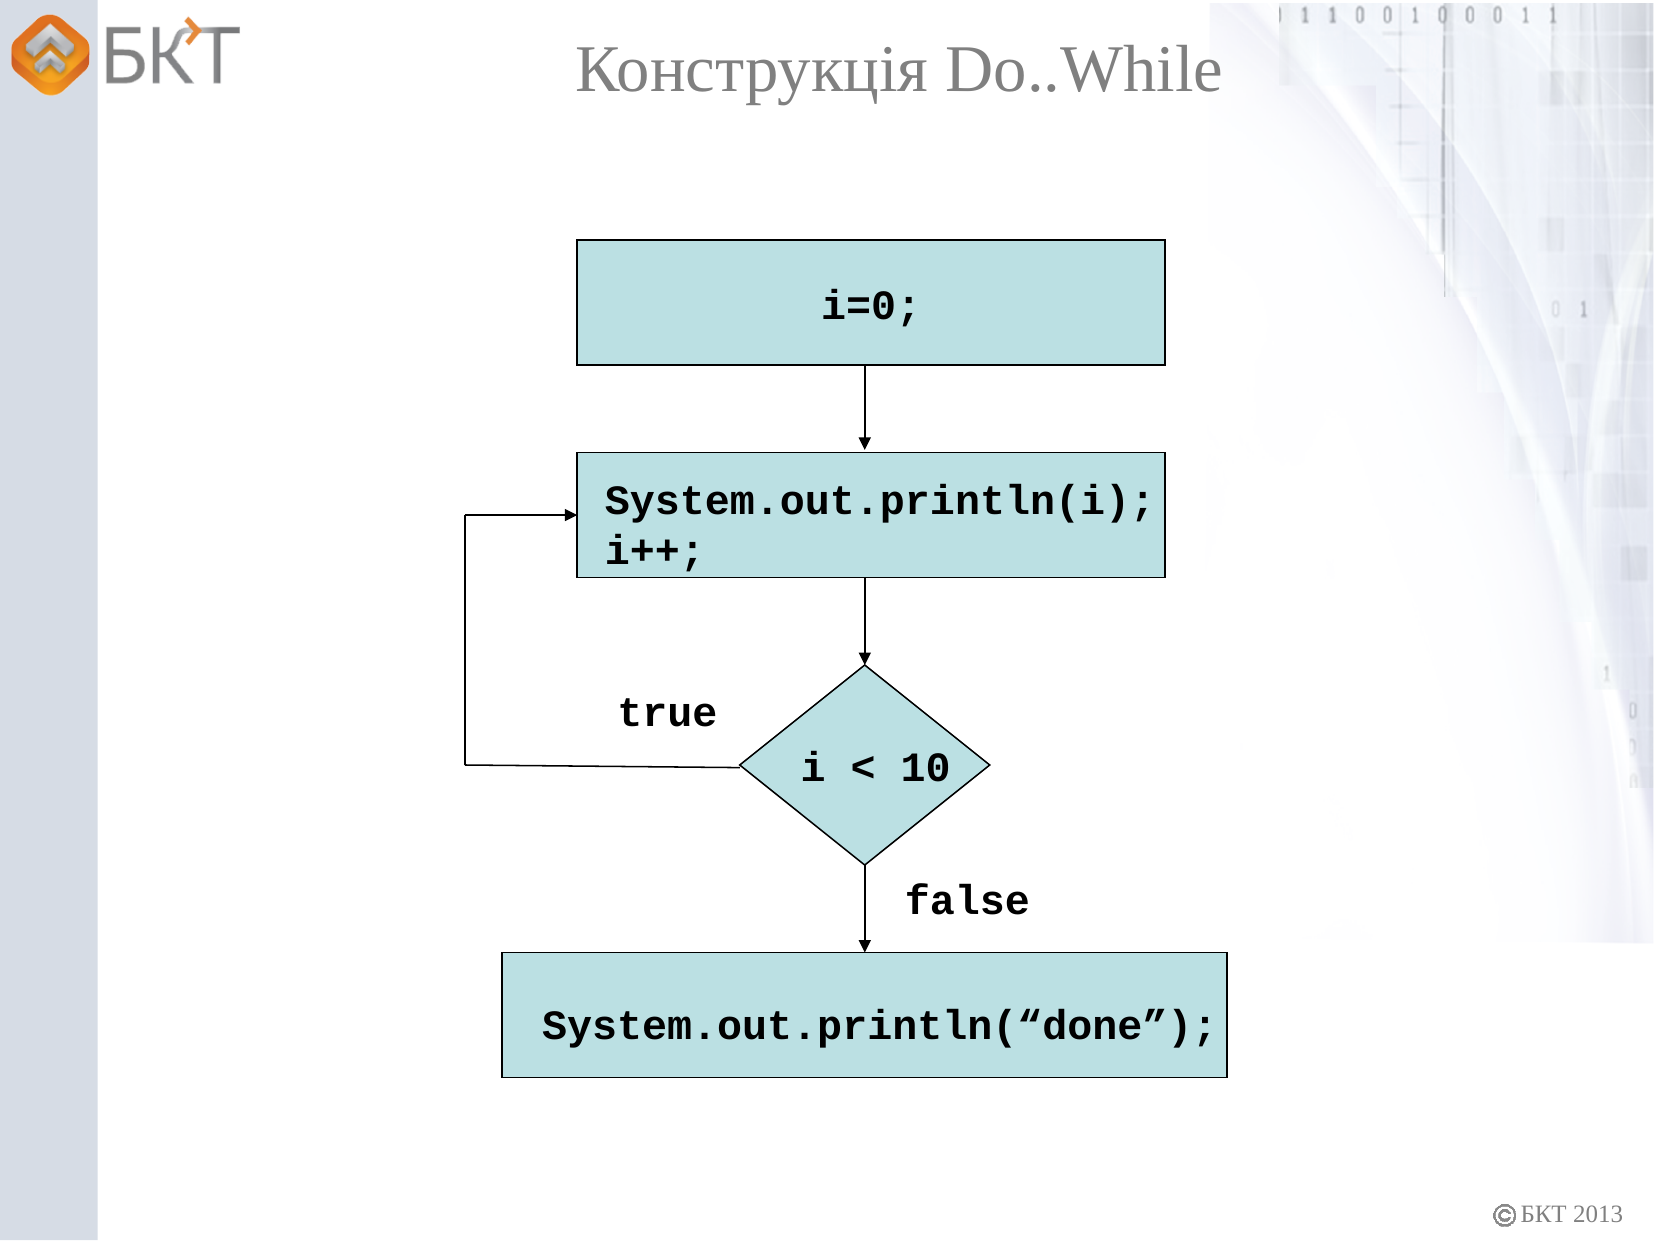

Конструкція Do..While
i=0;
System.out.println(i);
i++;
true
i < 10
false
System.out.println(“done”);
БКТ 2013